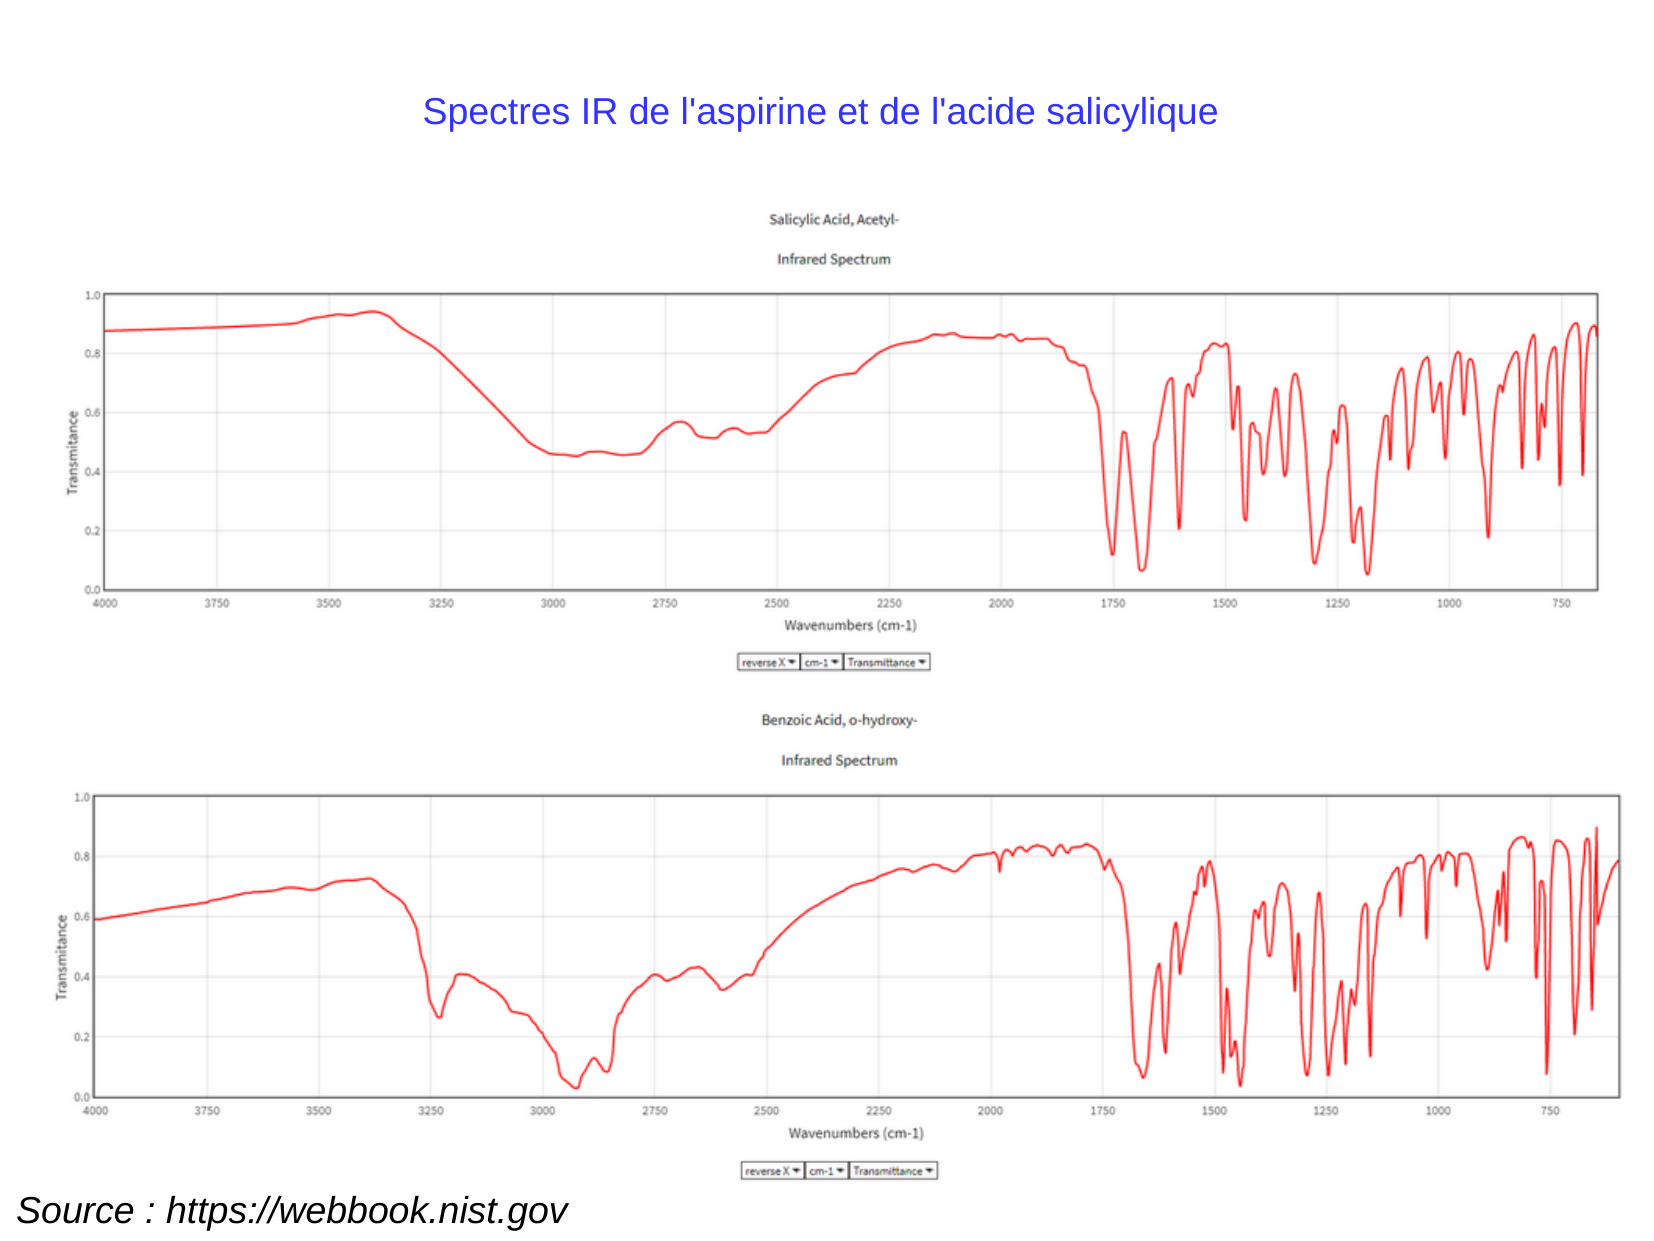

Spectres IR de l'aspirine et de l'acide salicylique
Source : https://webbook.nist.gov